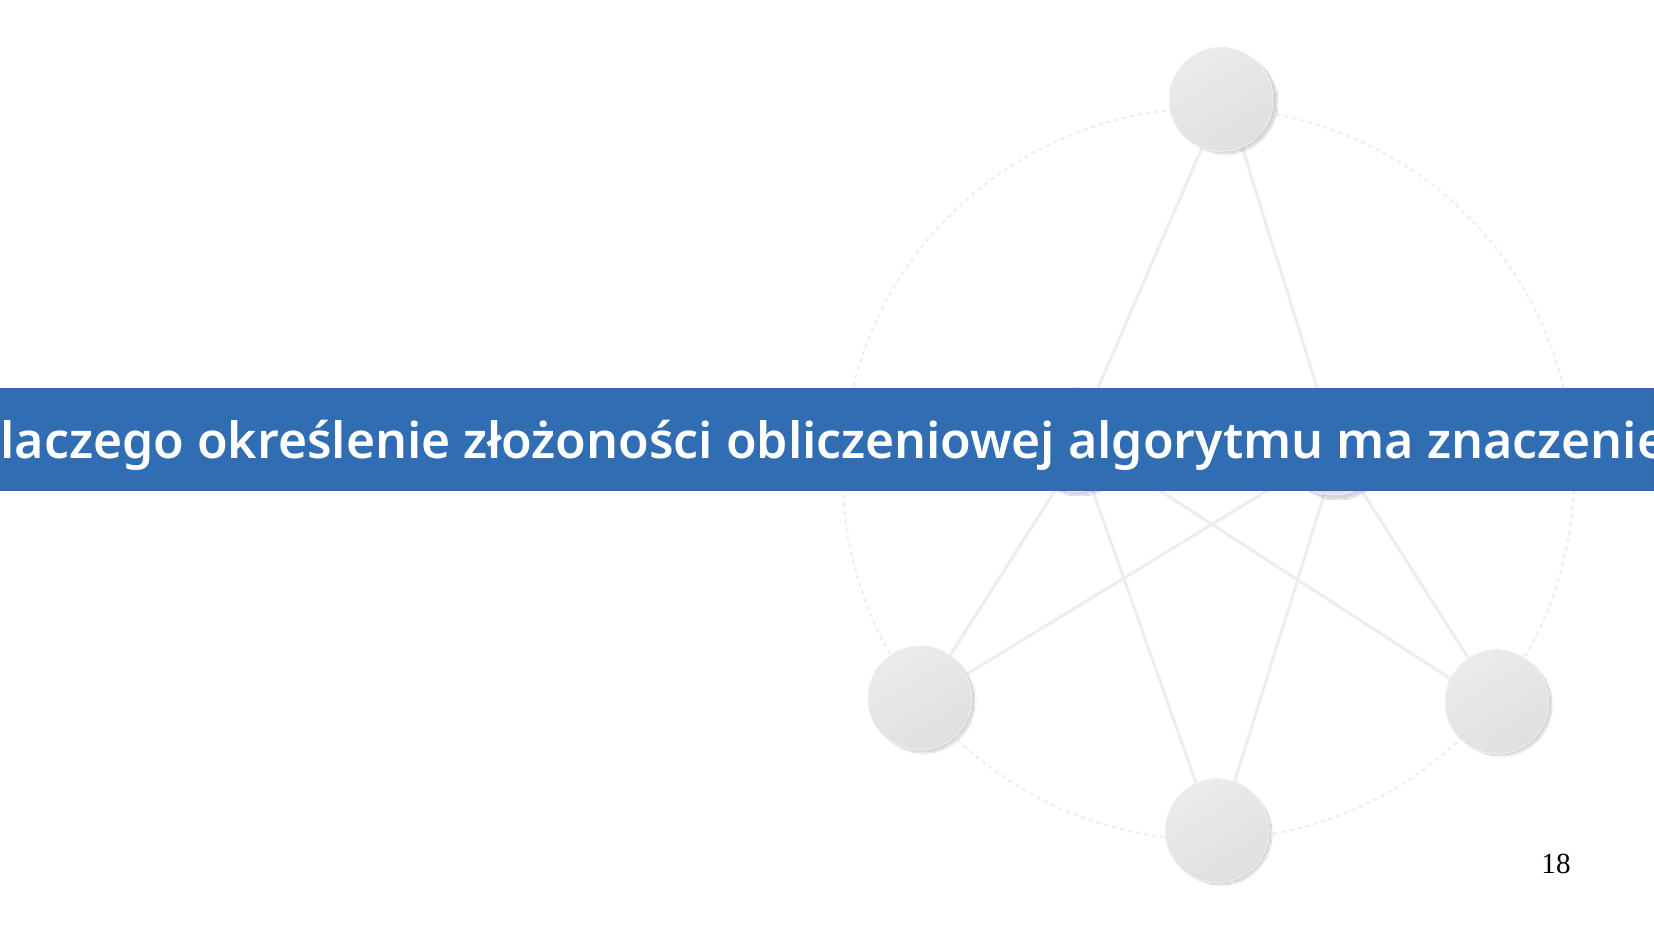

Dlaczego określenie złożoności obliczeniowej algorytmu ma znaczenie?
18